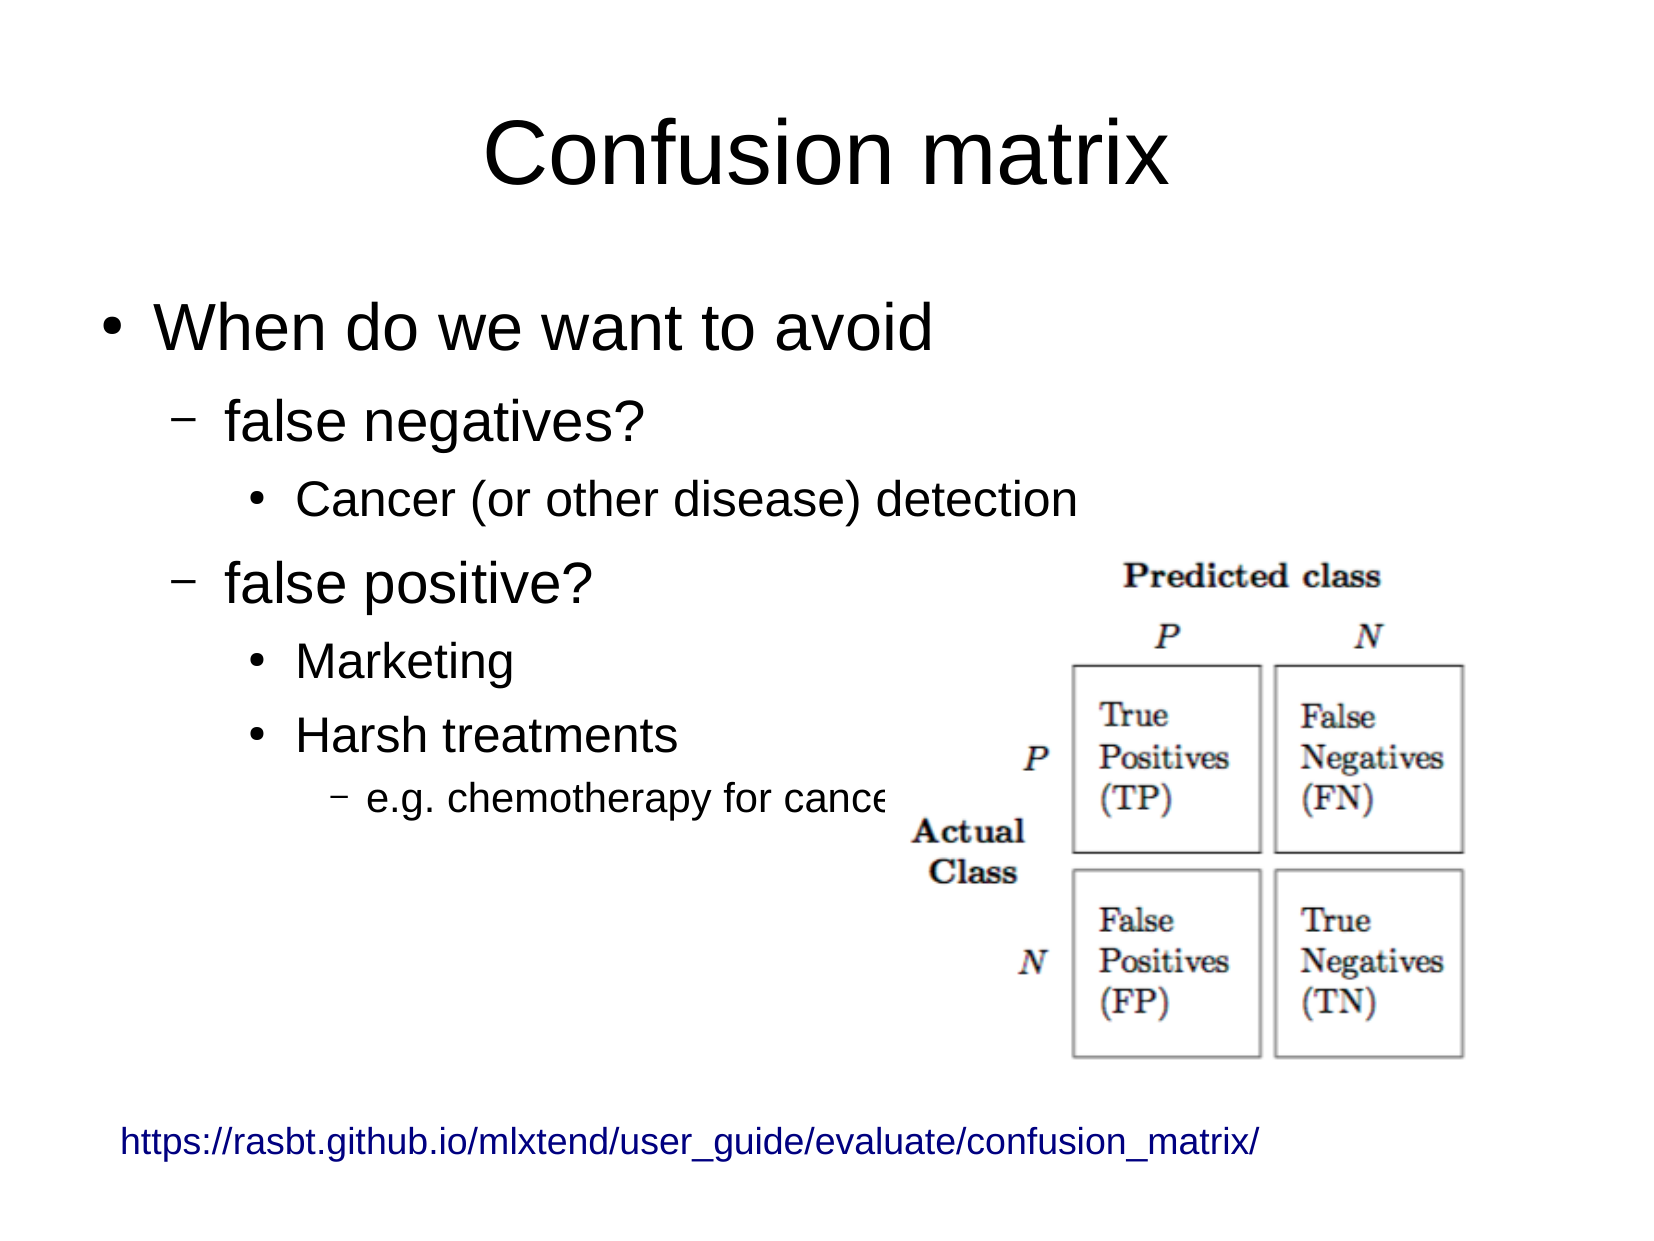

# Confusion matrix
When do we want to avoid
false negatives?
Cancer (or other disease) detection
false positive?
Marketing
Harsh treatments
e.g. chemotherapy for cancer
https://rasbt.github.io/mlxtend/user_guide/evaluate/confusion_matrix/